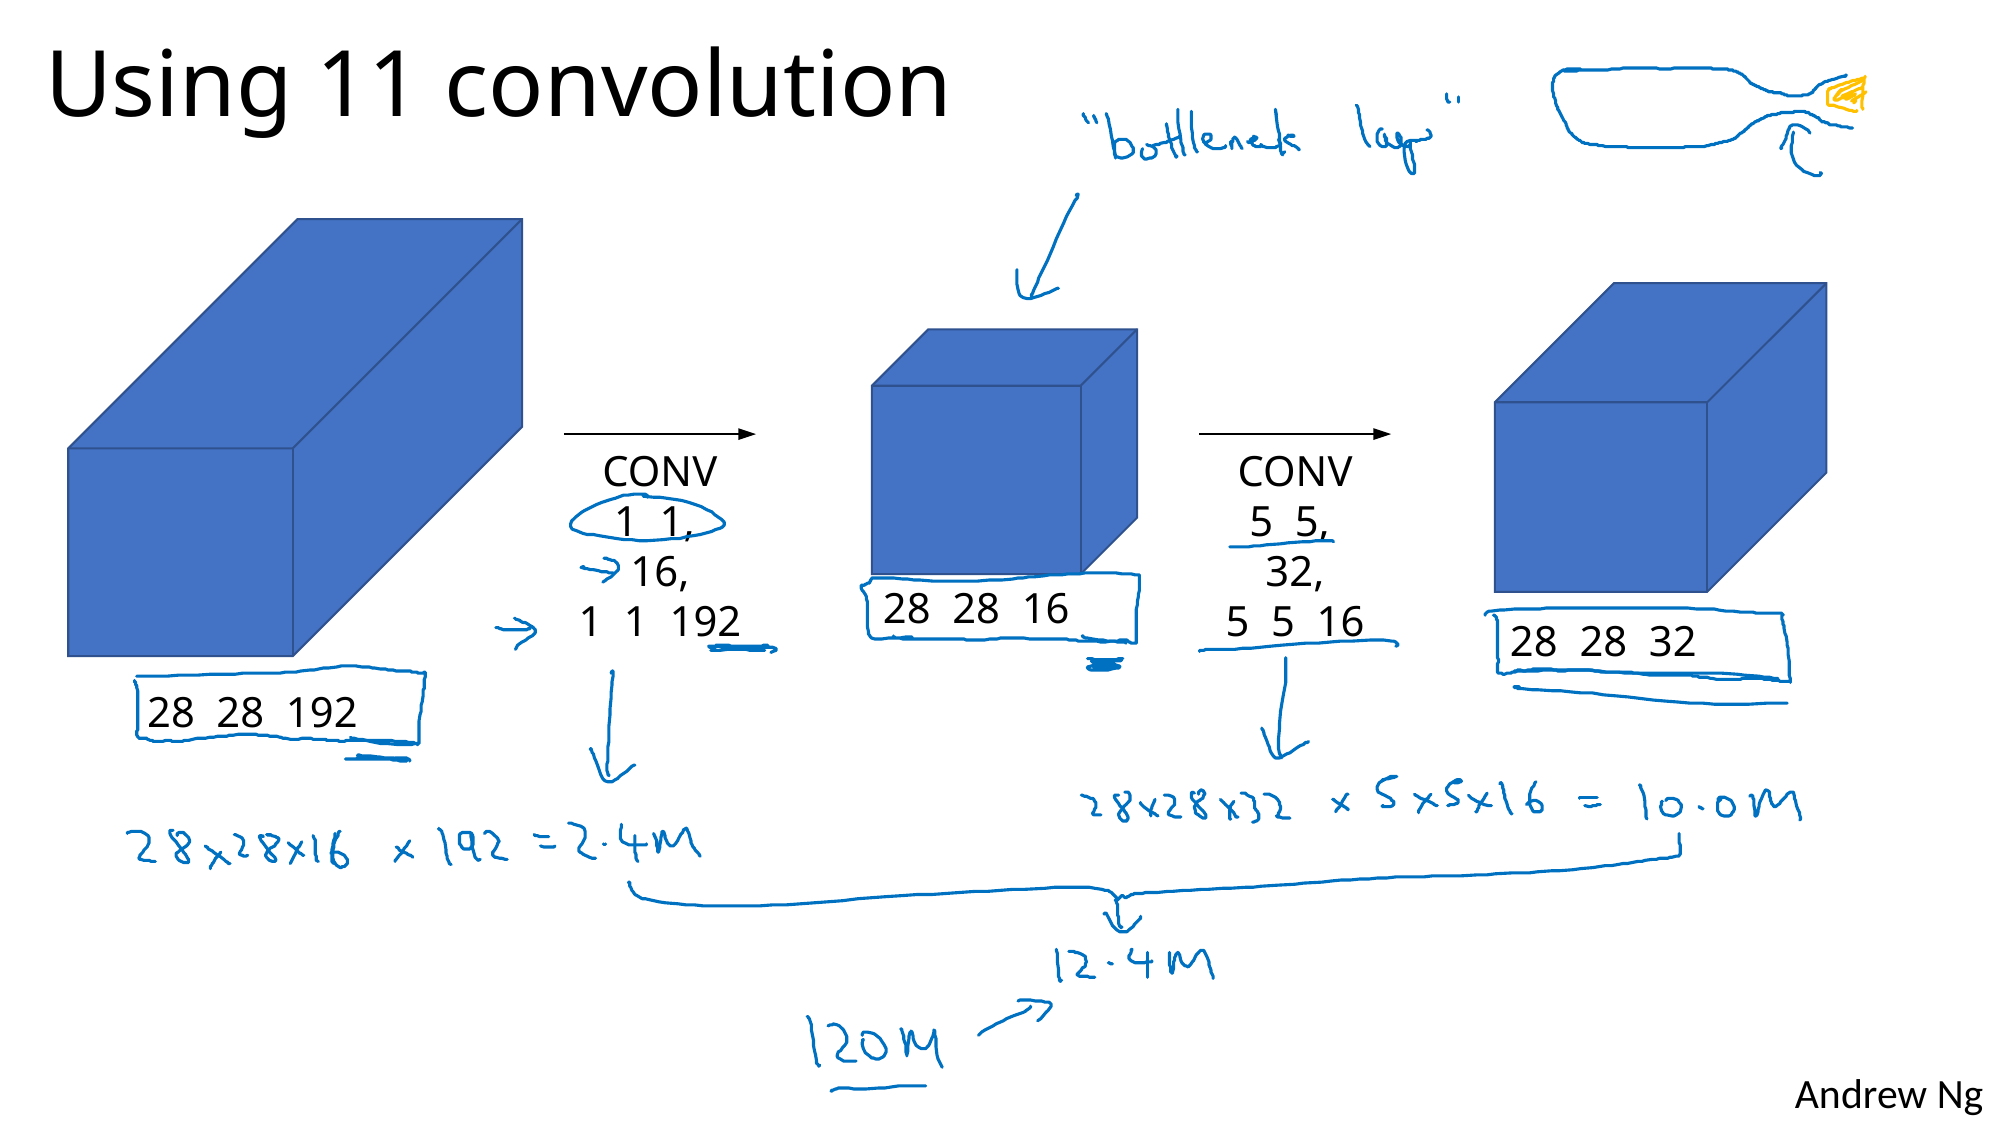

# Using 11 convolution
CONV
1 1,
16,
1 1 192
CONV
5 5,
32,
5 5 16
28 28 16
28 28 32
28 28 192